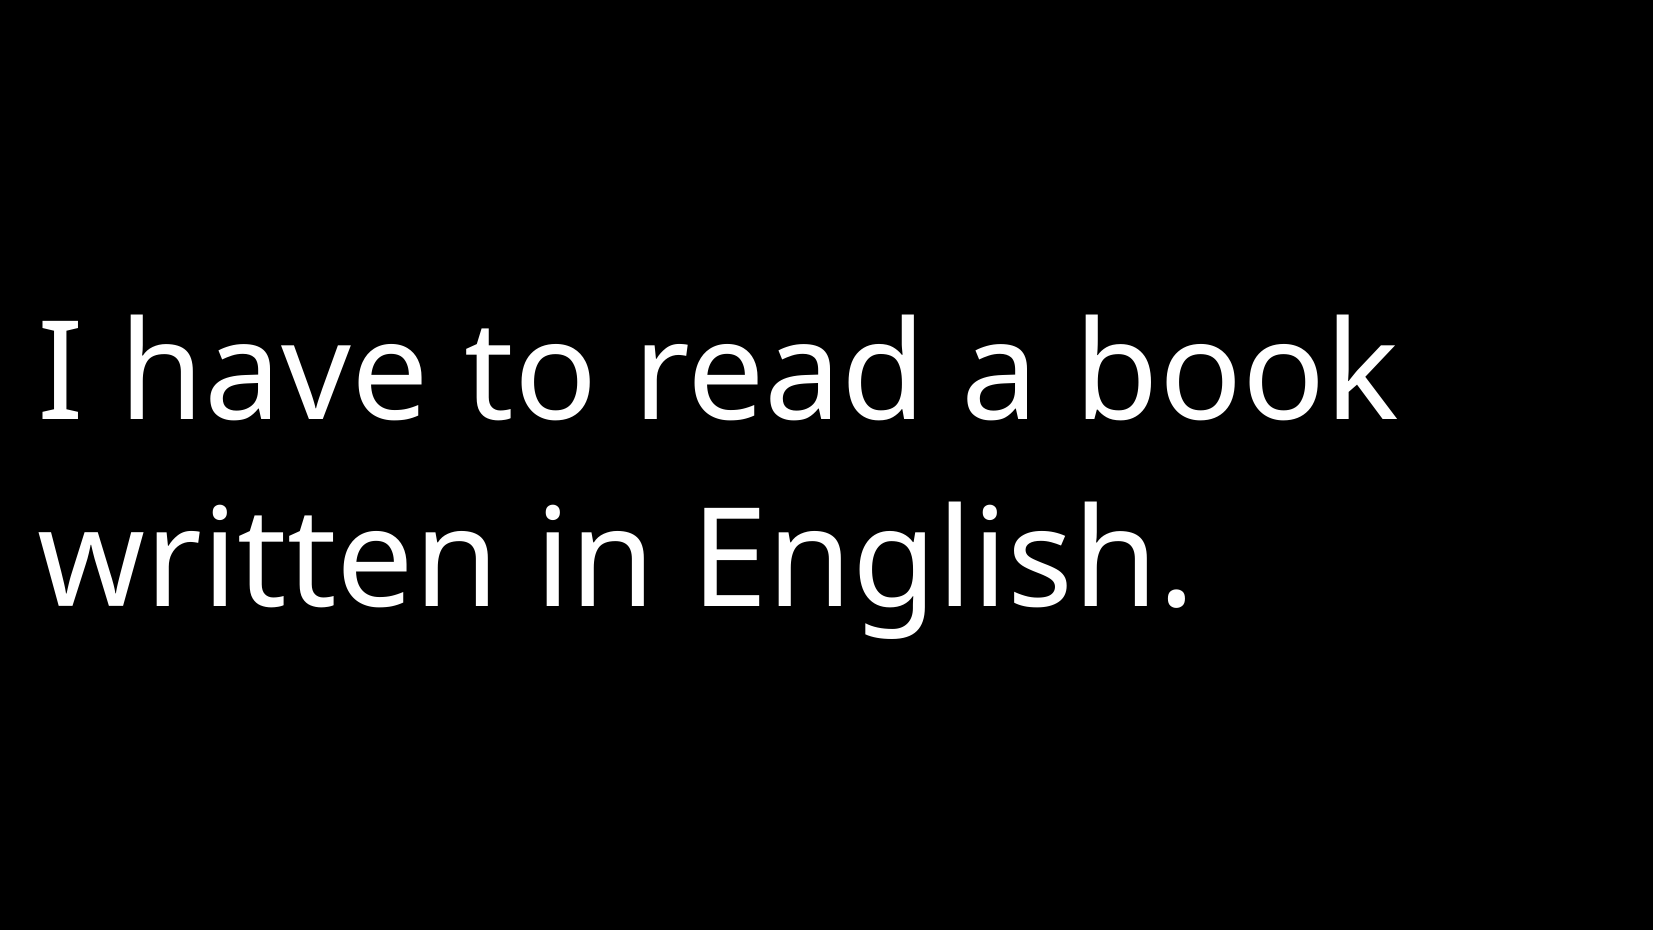

# I have to read a book written in English.